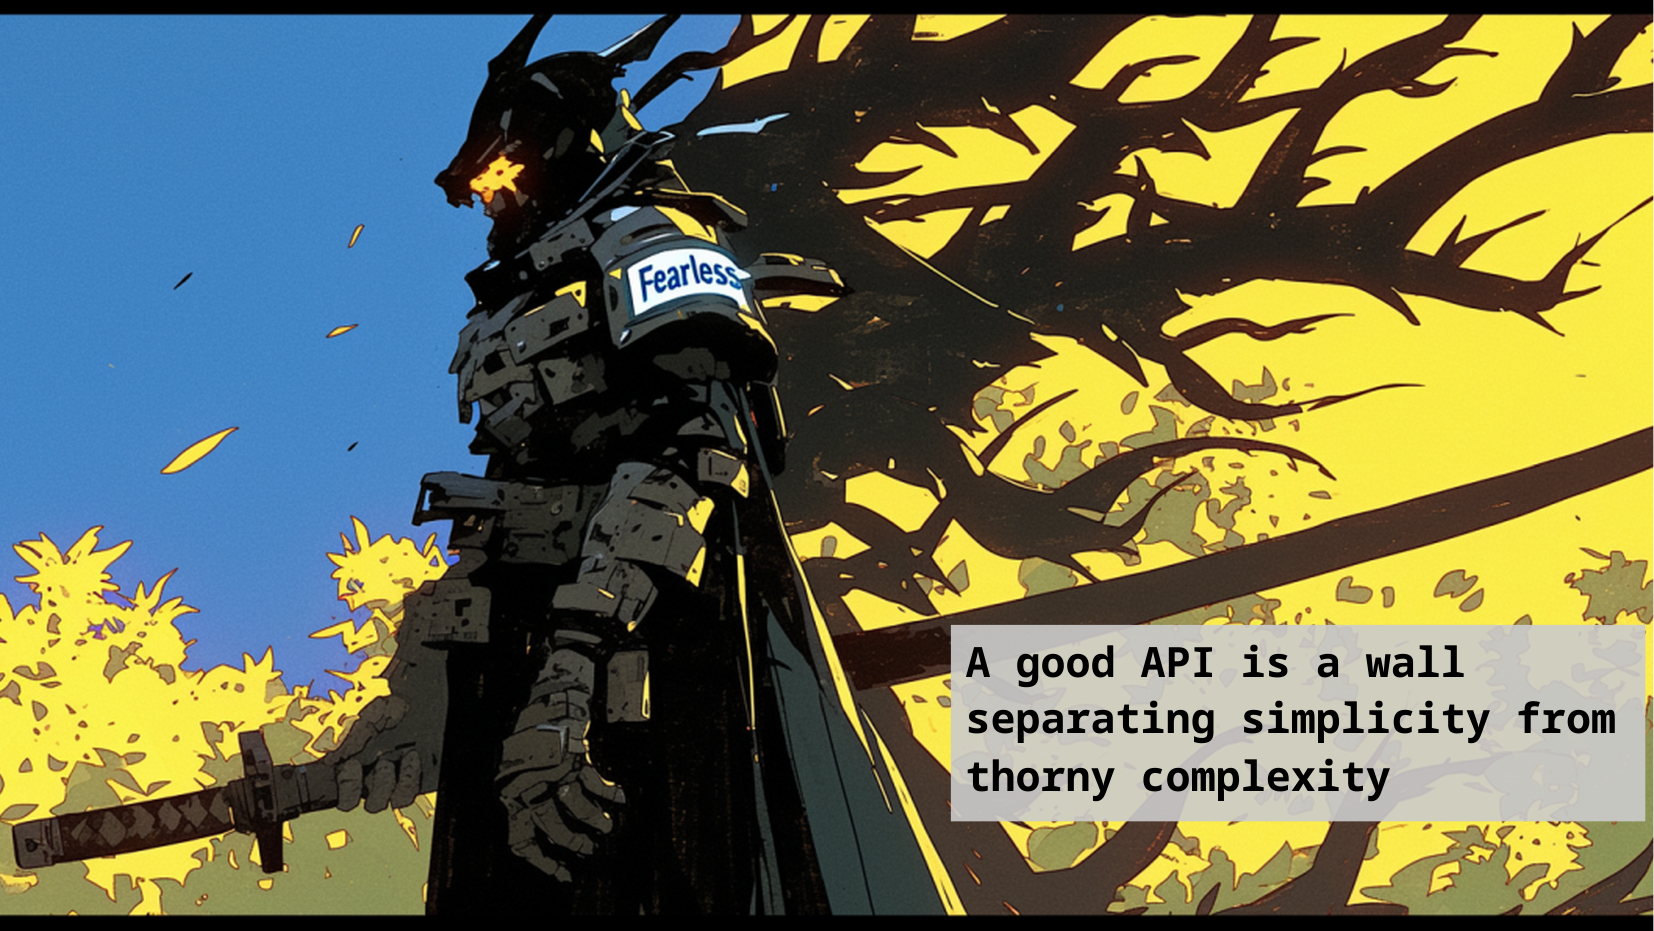

A good API is a wall separating simplicity from thorny complexity